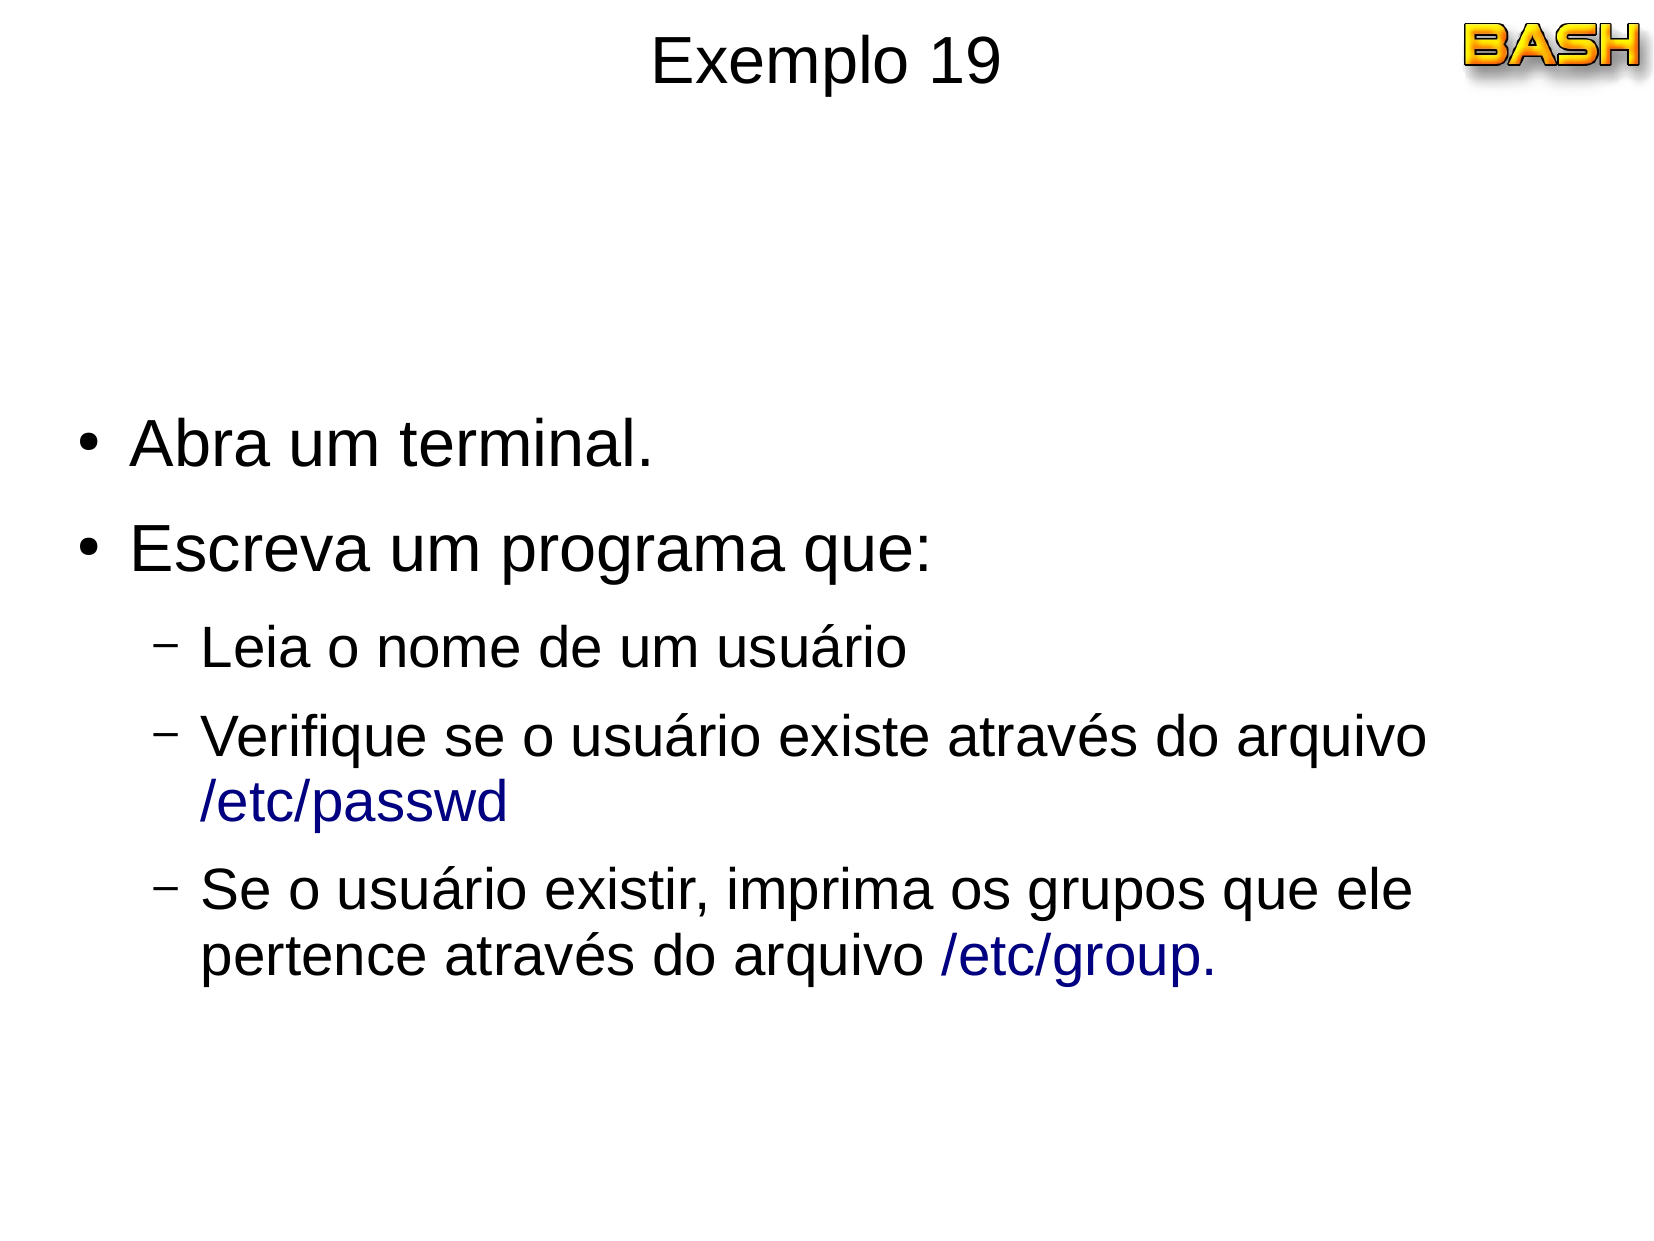

# Exemplo 19
Abra um terminal.
Escreva um programa que:
Leia o nome de um usuário
Verifique se o usuário existe através do arquivo /etc/passwd
Se o usuário existir, imprima os grupos que ele pertence através do arquivo /etc/group.